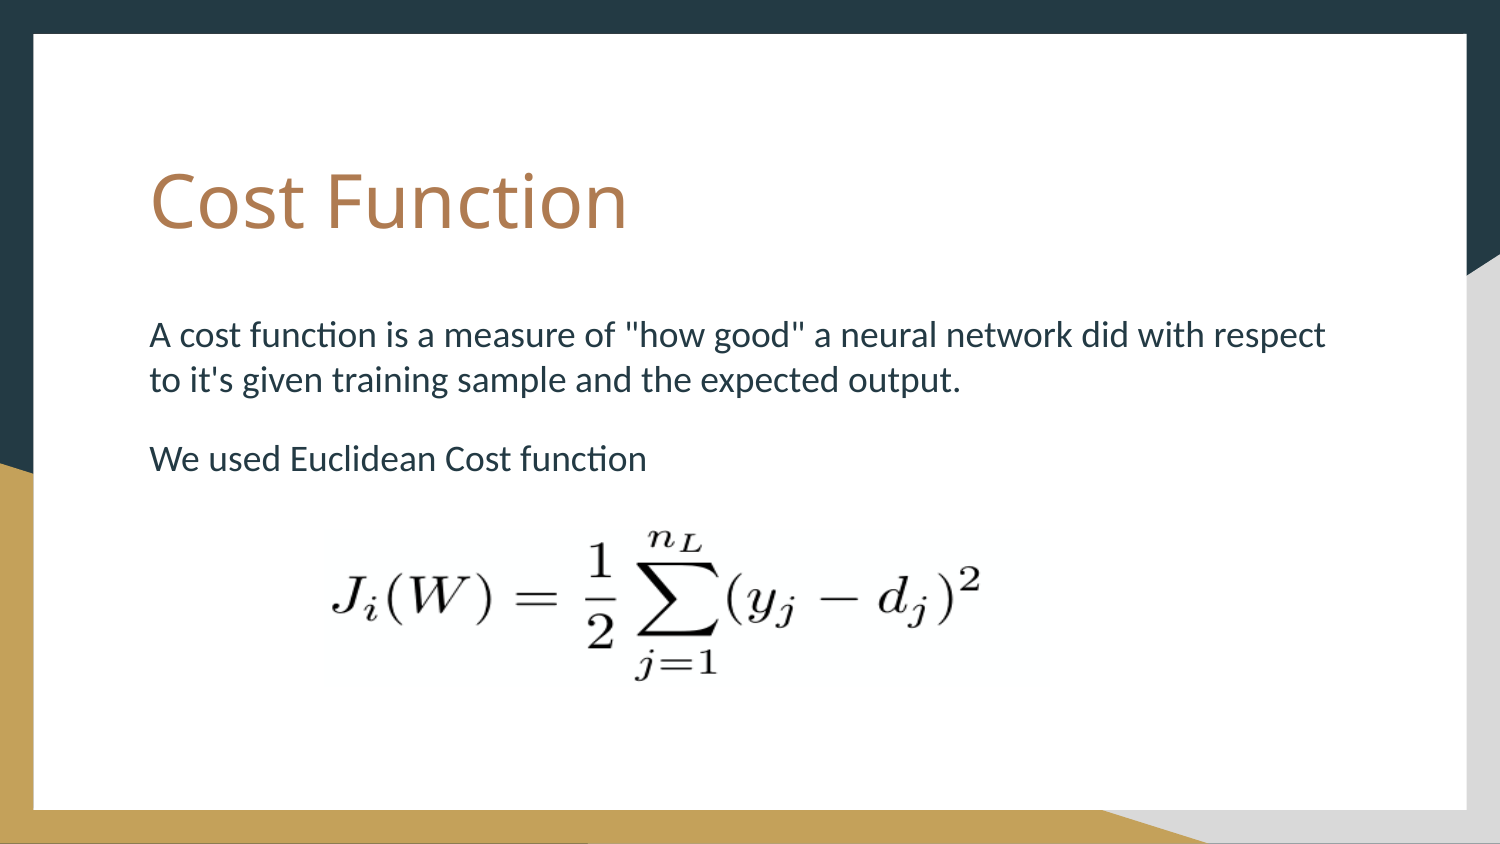

# Cost Function
A cost function is a measure of "how good" a neural network did with respect to it's given training sample and the expected output.
We used Euclidean Cost function